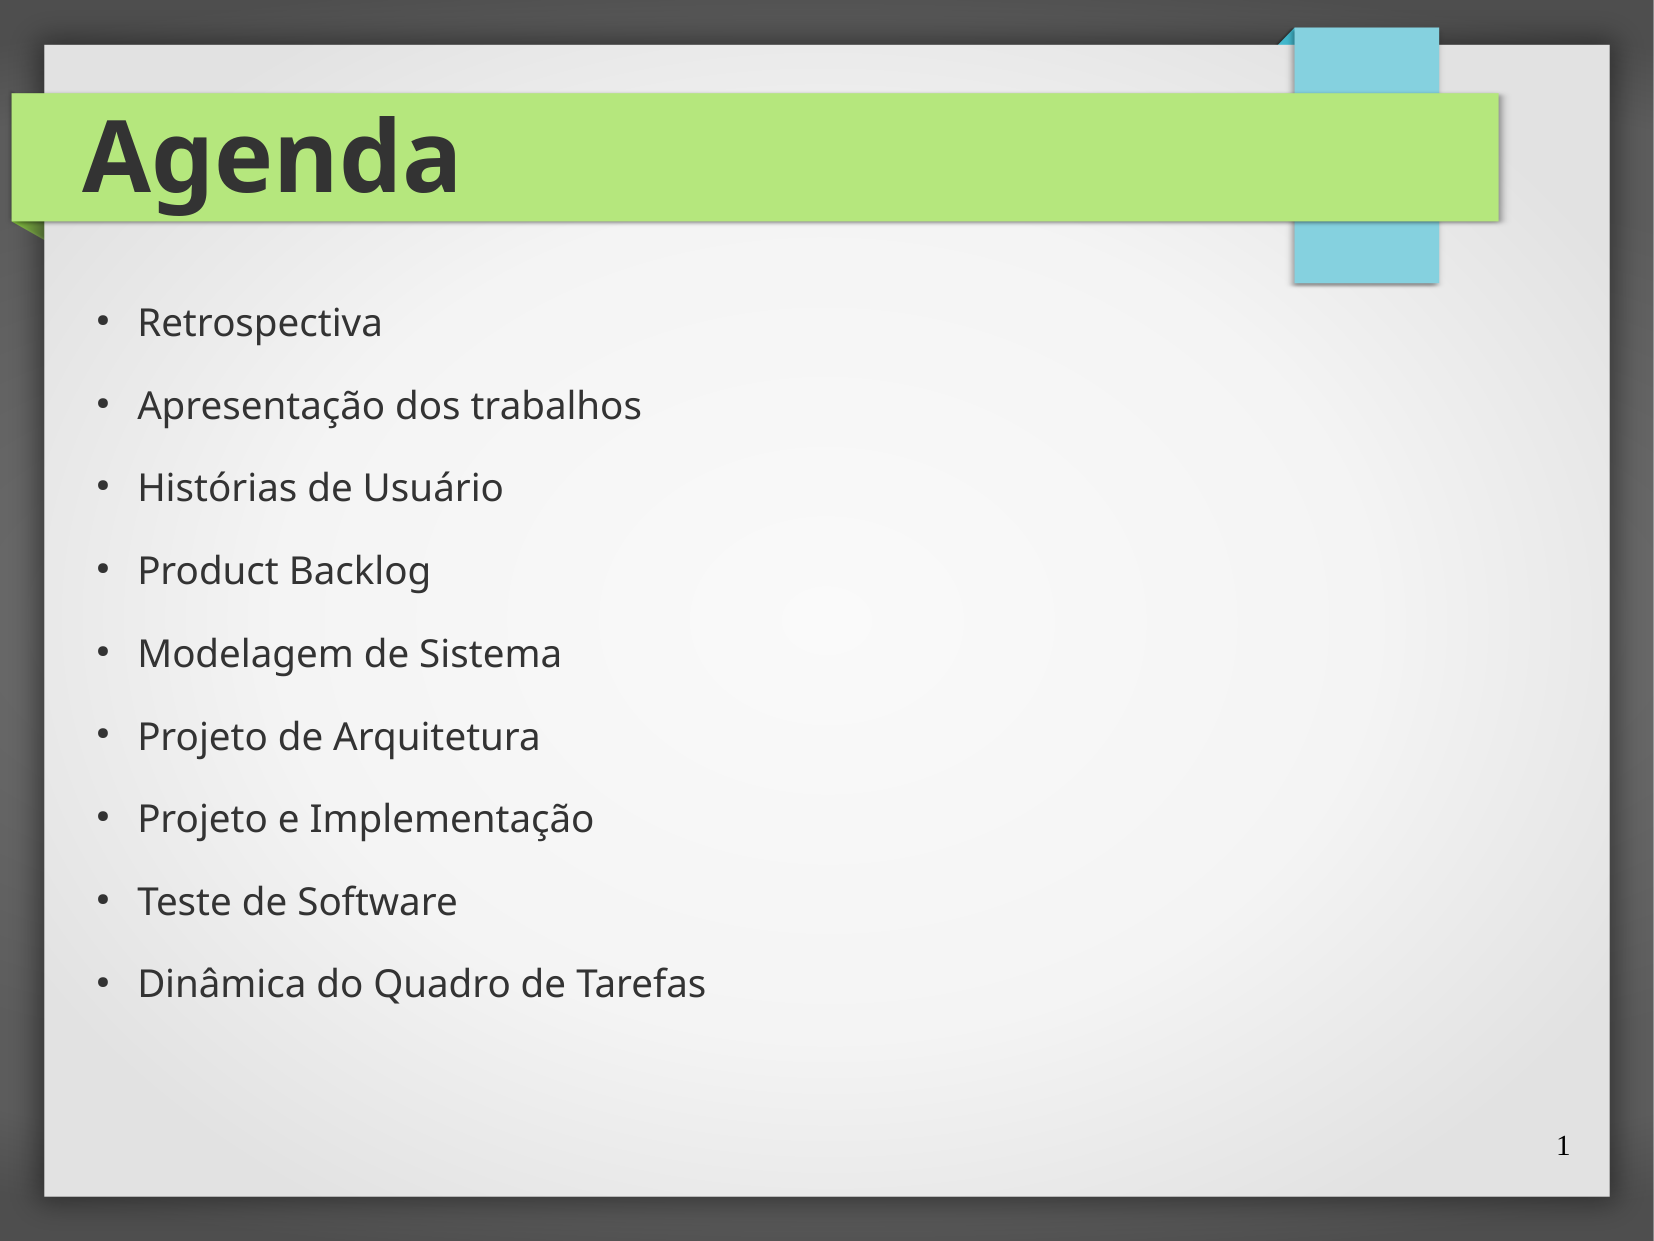

# Agenda
Retrospectiva
Apresentação dos trabalhos
Histórias de Usuário
Product Backlog
Modelagem de Sistema
Projeto de Arquitetura
Projeto e Implementação
Teste de Software
Dinâmica do Quadro de Tarefas
1